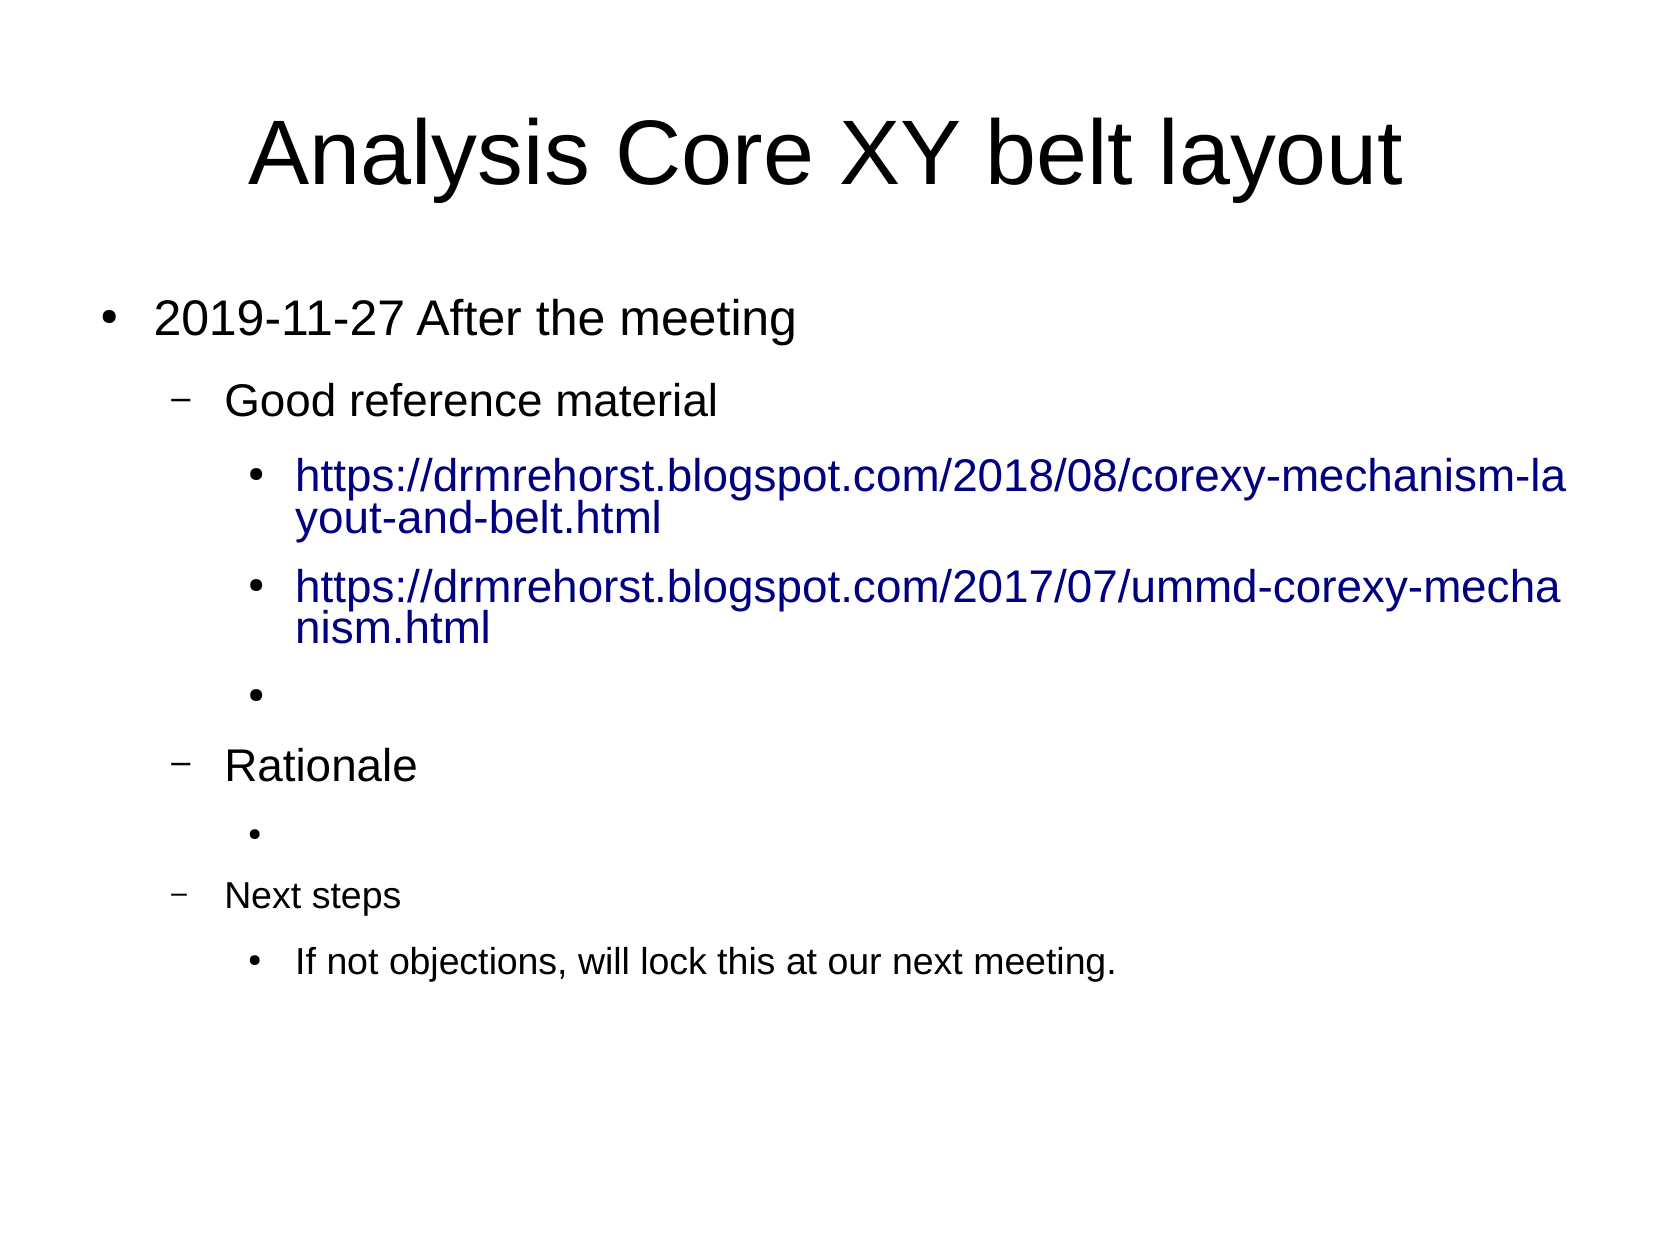

# Analysis Core XY belt layout
2019-11-27 After the meeting
Good reference material
https://drmrehorst.blogspot.com/2018/08/corexy-mechanism-layout-and-belt.html
https://drmrehorst.blogspot.com/2017/07/ummd-corexy-mechanism.html
Rationale
Next steps
If not objections, will lock this at our next meeting.